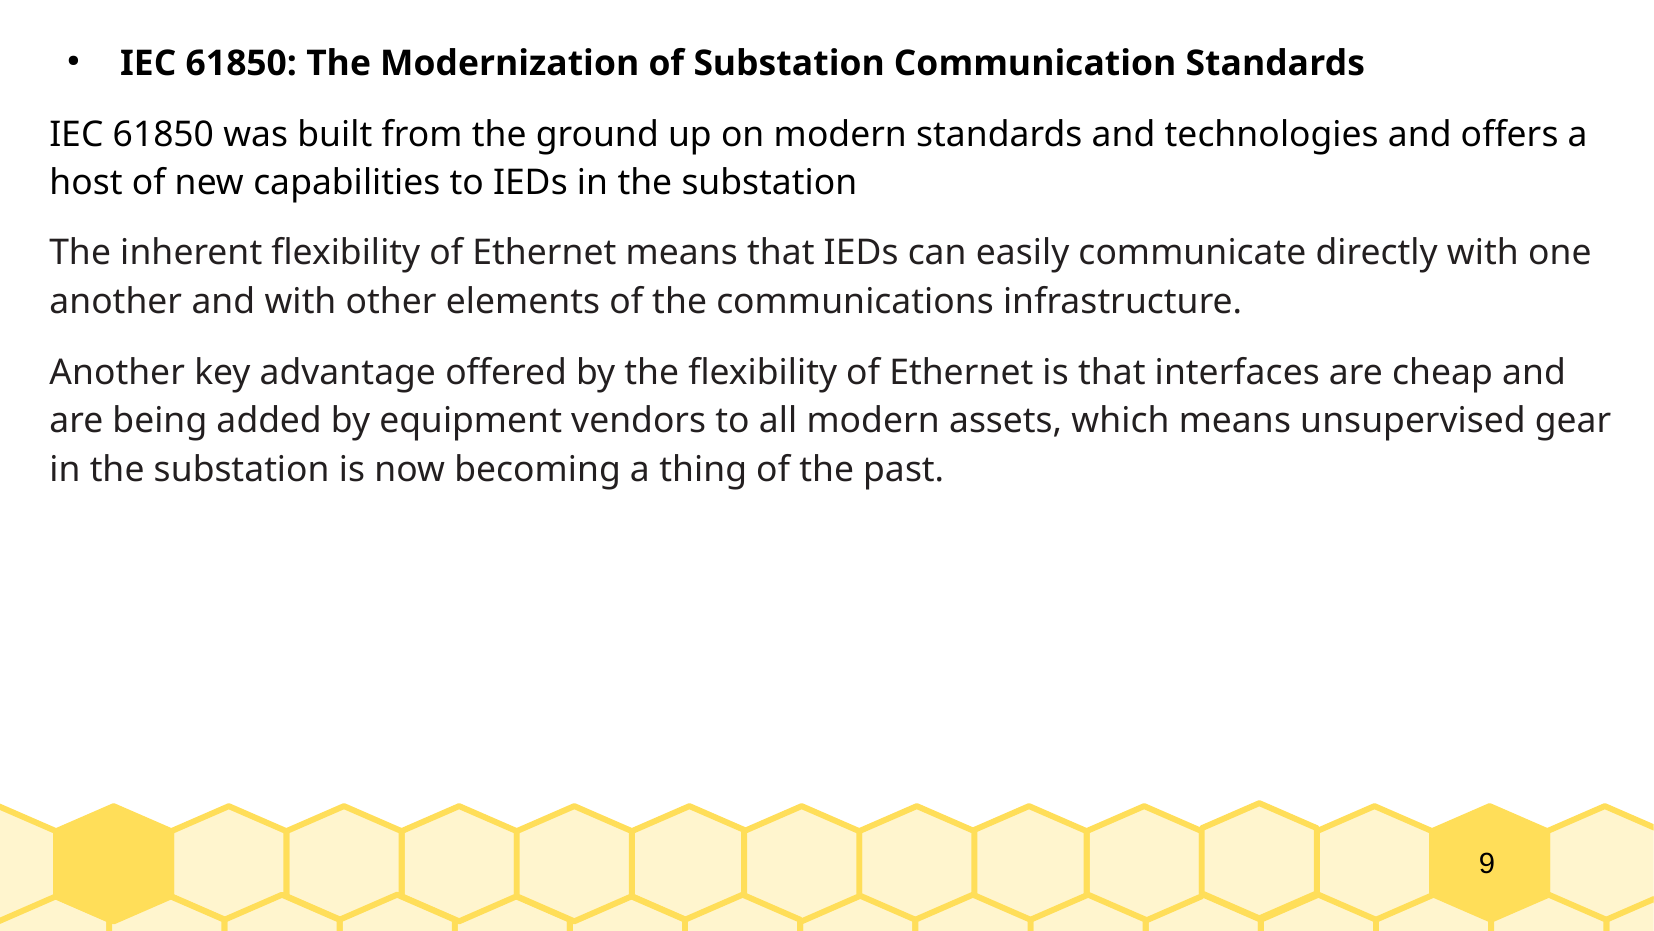

# IEC 61850: The Modernization of Substation Communication Standards
IEC 61850 was built from the ground up on modern standards and technologies and offers a host of new capabilities to IEDs in the substation
The inherent flexibility of Ethernet means that IEDs can easily communicate directly with one another and with other elements of the communications infrastructure.
Another key advantage offered by the flexibility of Ethernet is that interfaces are cheap and are being added by equipment vendors to all modern assets, which means unsupervised gear in the substation is now becoming a thing of the past.